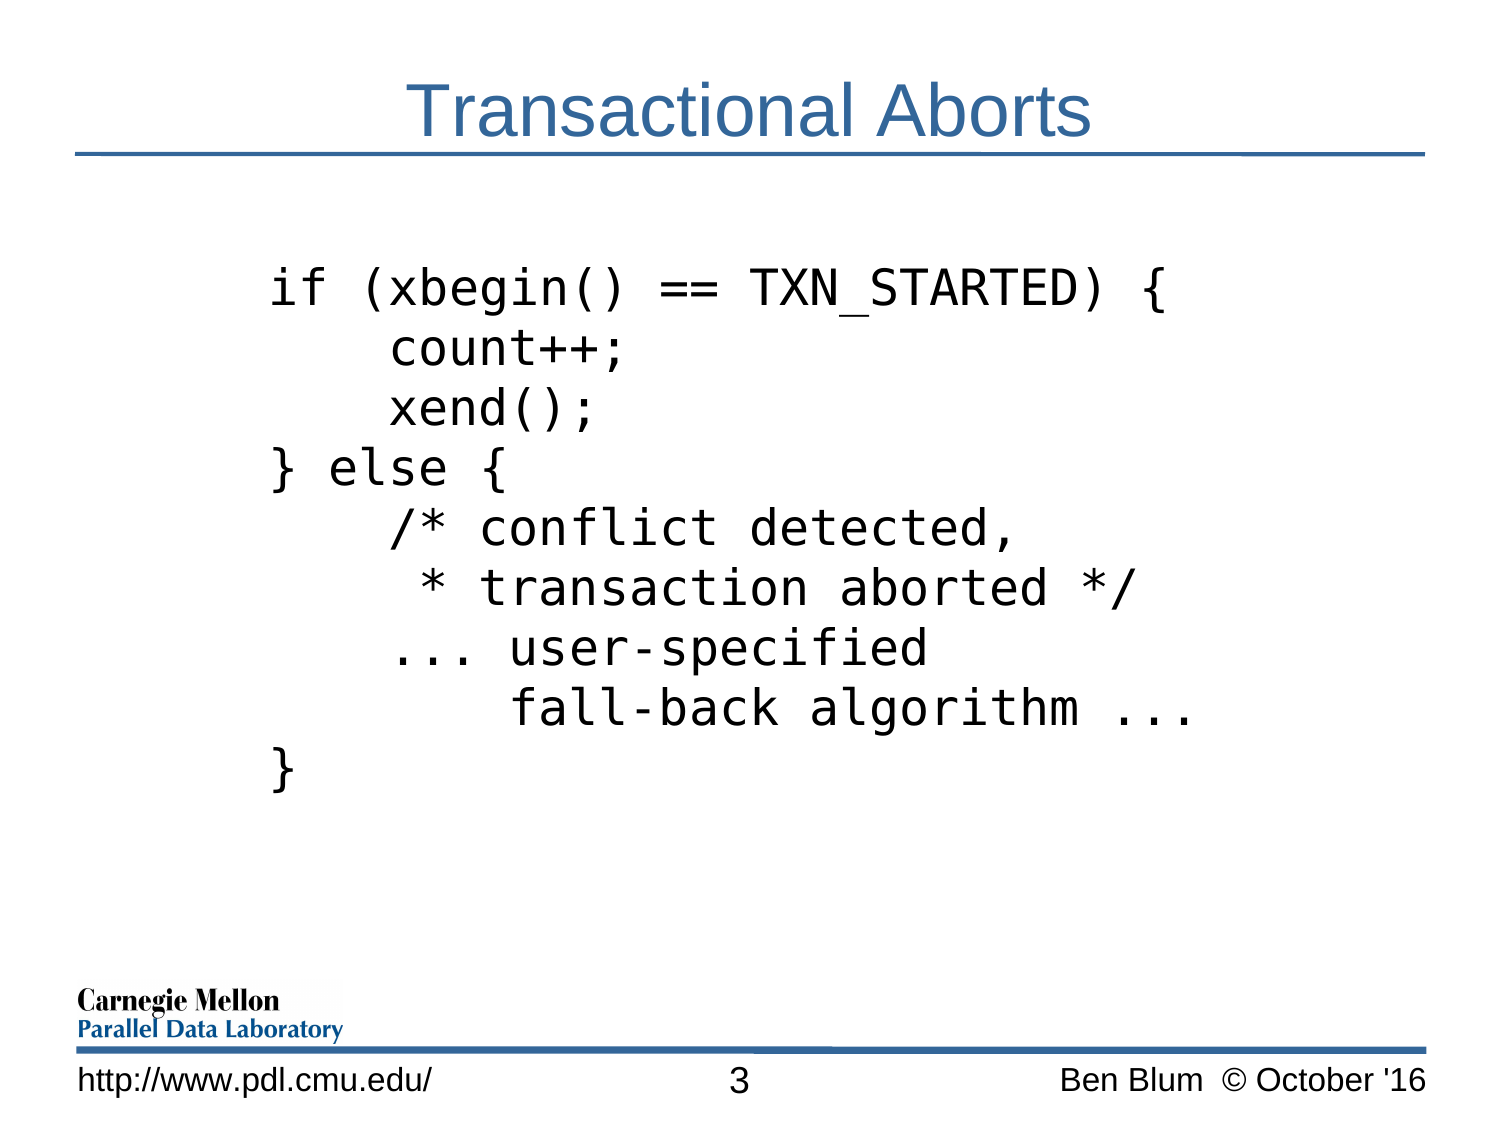

# Transactional Aborts
if (xbegin() == TXN_STARTED) {
 count++;
 xend();
} else {
 /* conflict detected,
 * transaction aborted */
 ... user-specified
 fall-back algorithm ...
}
3